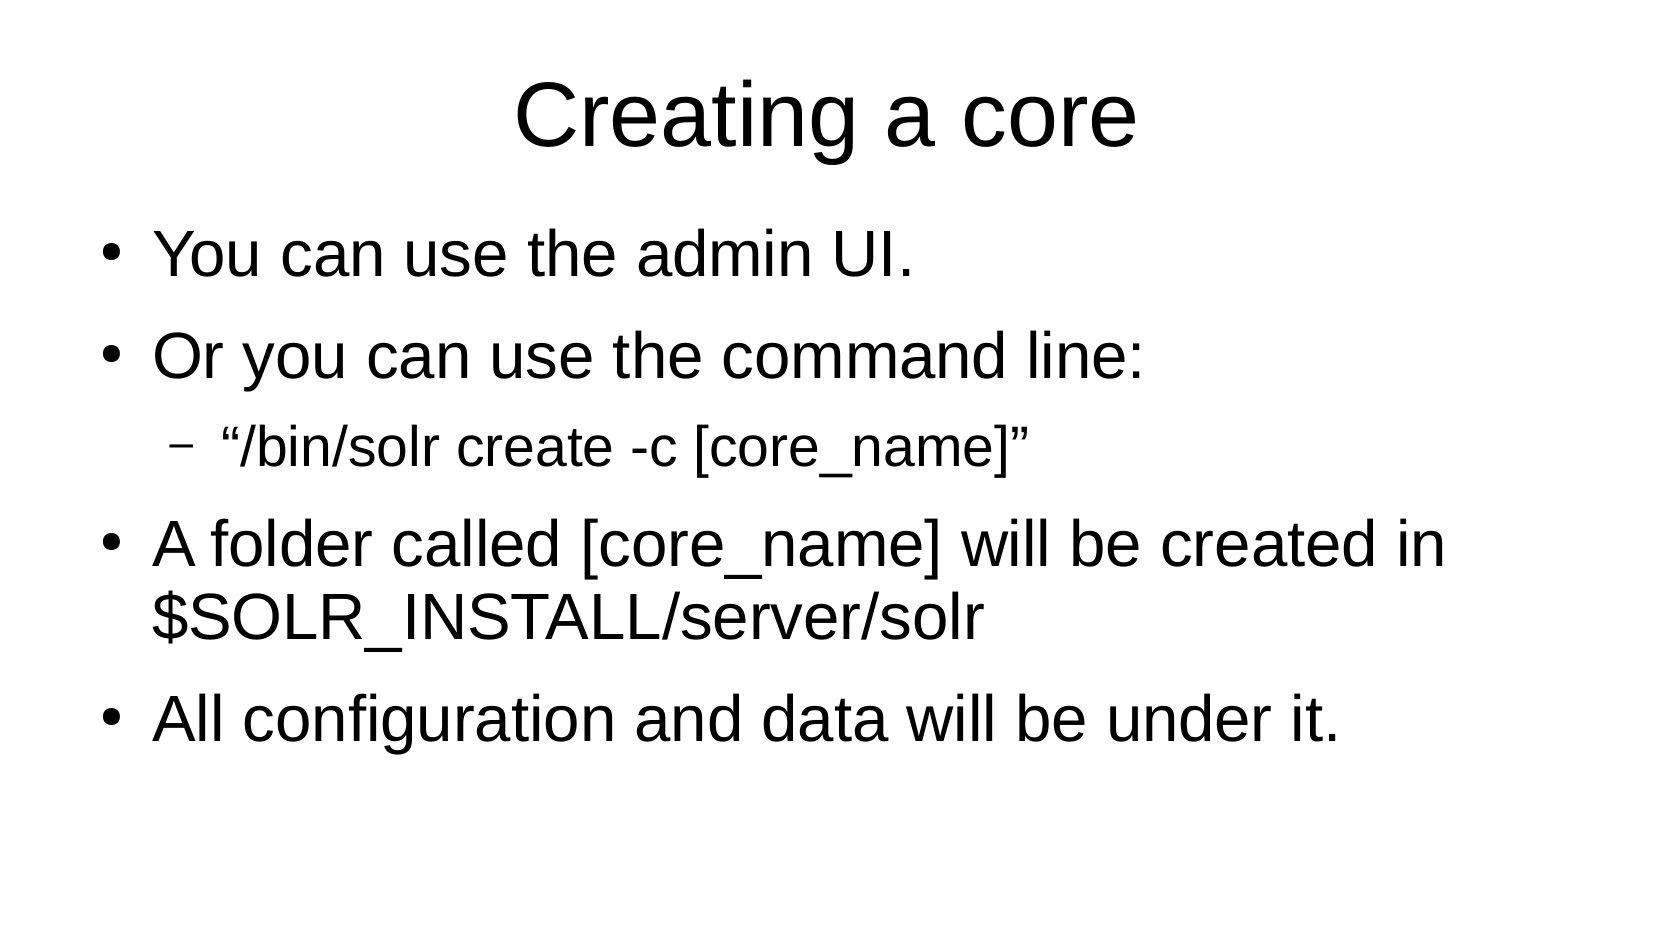

# Creating a core
You can use the admin UI.
Or you can use the command line:
“/bin/solr create -c [core_name]”
A folder called [core_name] will be created in $SOLR_INSTALL/server/solr
All configuration and data will be under it.